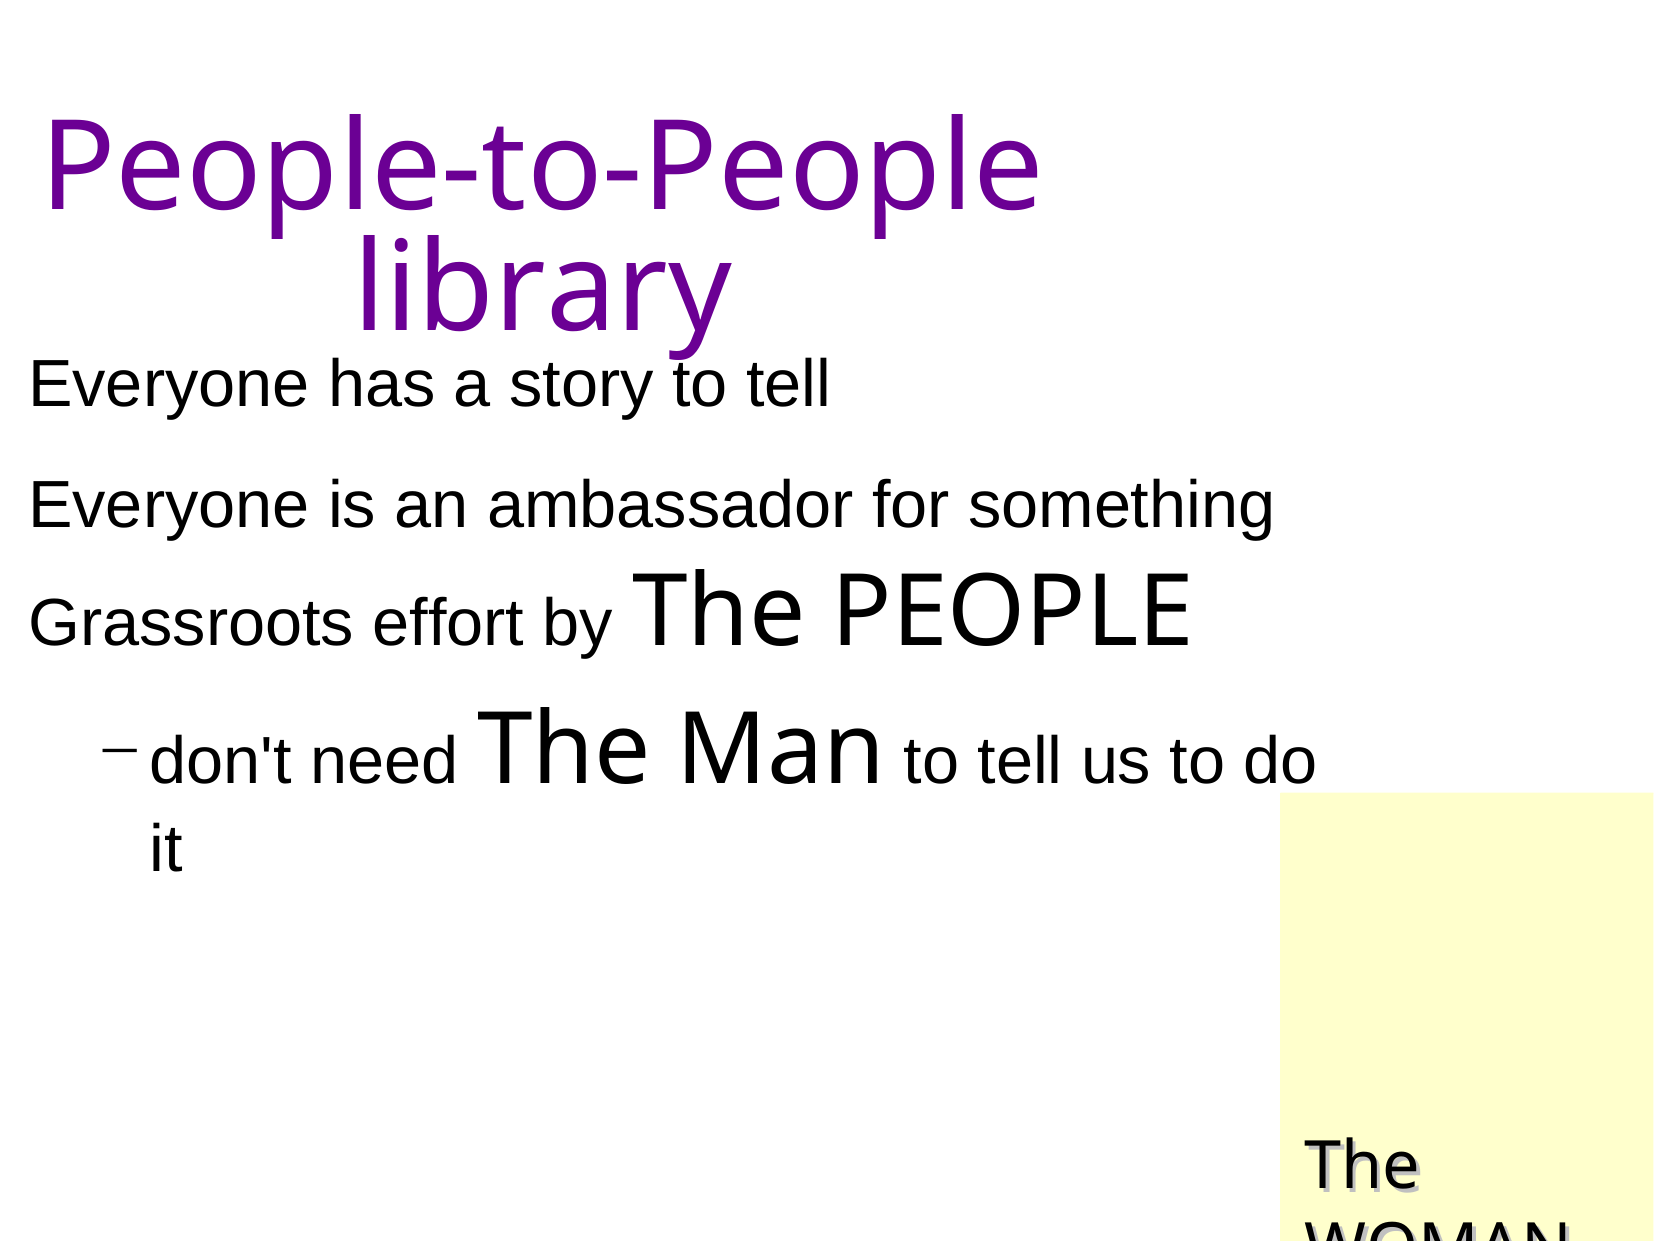

# People-to-People library
Everyone has a story to tell
Everyone is an ambassador for something
Grassroots effort by The PEOPLE
don't need The Man to tell us to do it
The WOMAN